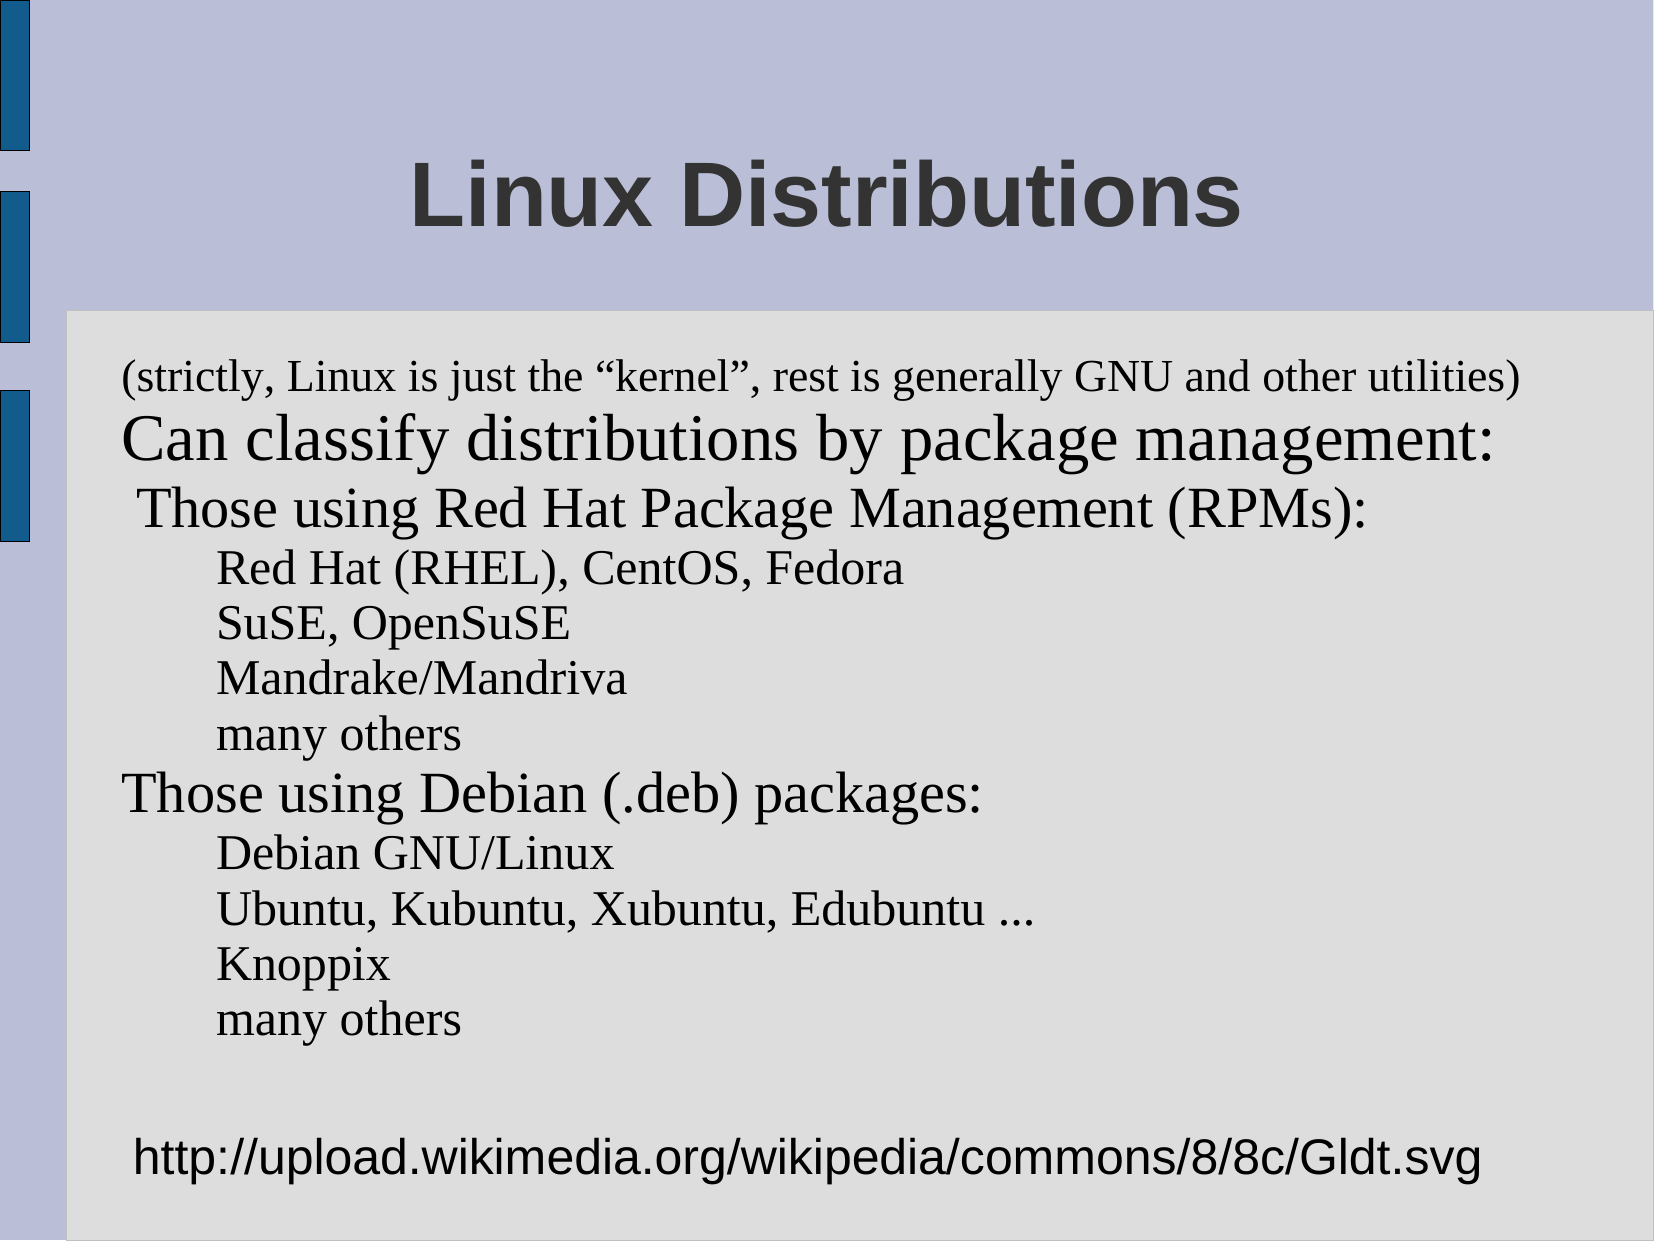

# Linux Distributions
(strictly, Linux is just the “kernel”, rest is generally GNU and other utilities)
Can classify distributions by package management:
 Those using Red Hat Package Management (RPMs):
Red Hat (RHEL), CentOS, Fedora
SuSE, OpenSuSE
Mandrake/Mandriva
many others
Those using Debian (.deb) packages:
Debian GNU/Linux
Ubuntu, Kubuntu, Xubuntu, Edubuntu ...
Knoppix
many others
http://upload.wikimedia.org/wikipedia/commons/8/8c/Gldt.svg